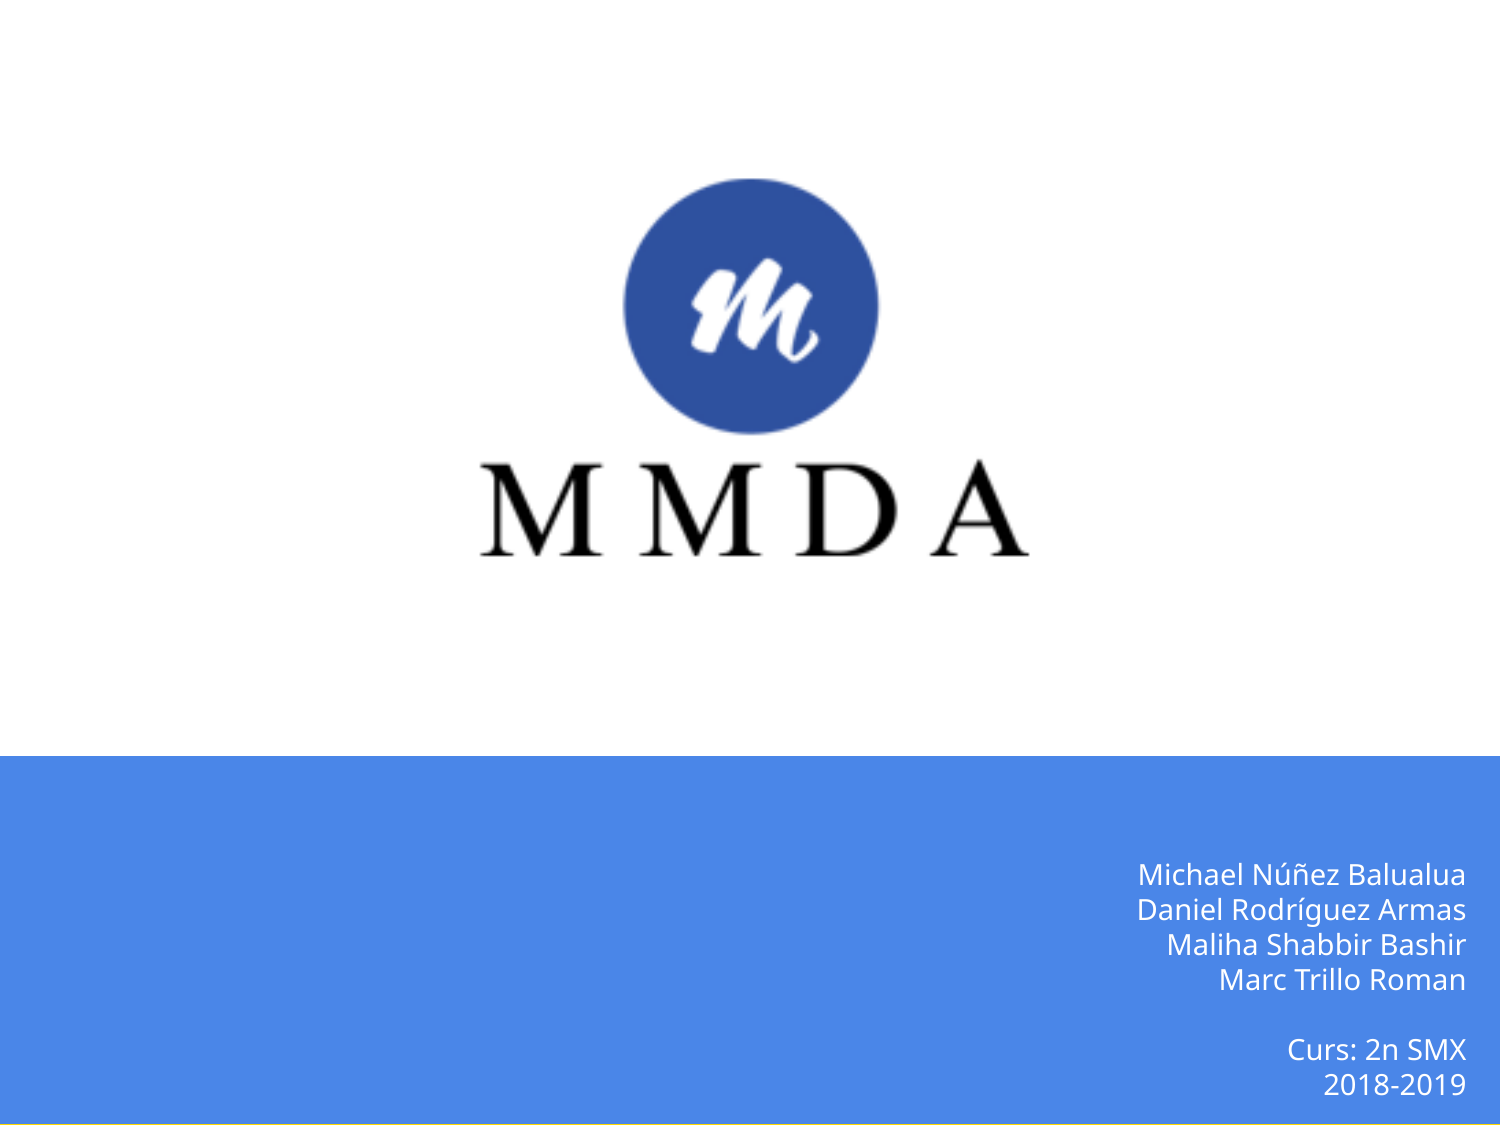

Michael Núñez Balualua
Daniel Rodríguez Armas
Maliha Shabbir Bashir
Marc Trillo Roman
Curs: 2n SMX
2018-2019